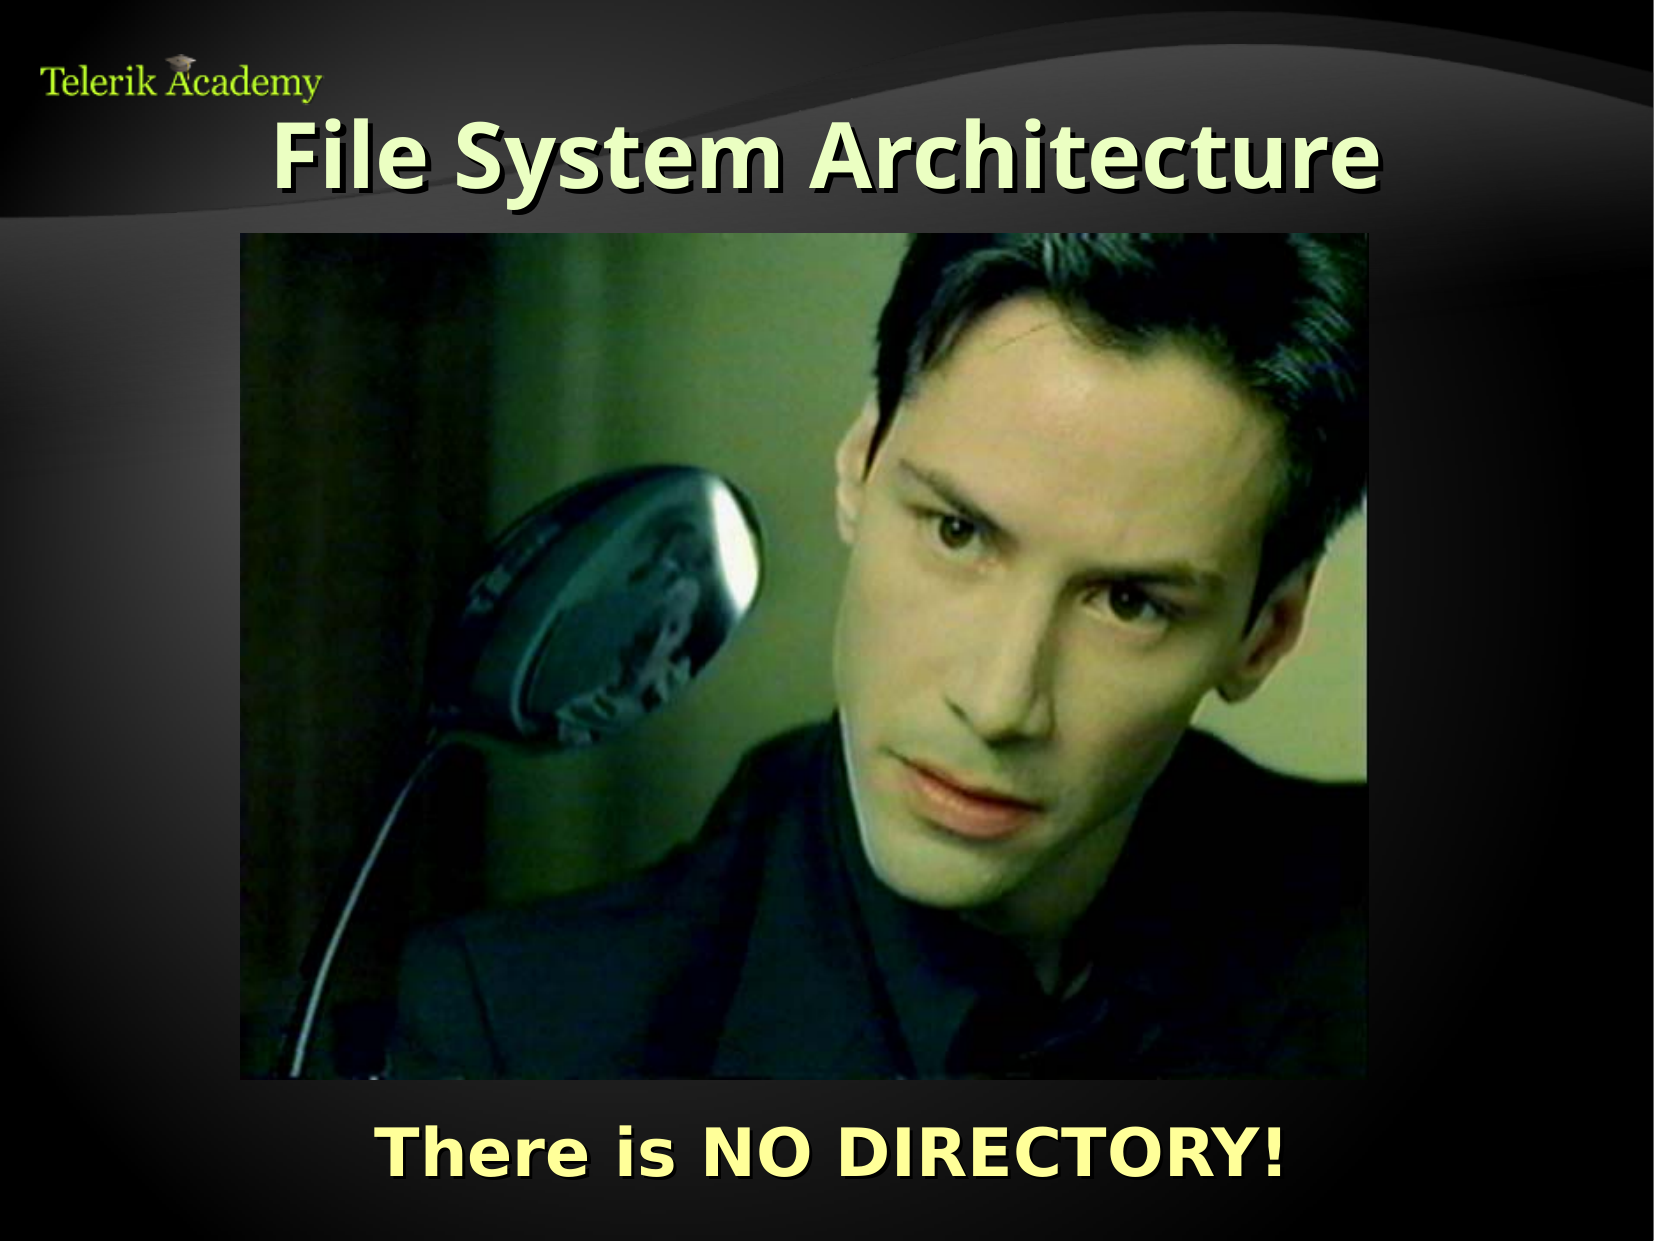

# File System Architecture
There is NO DIRECTORY!